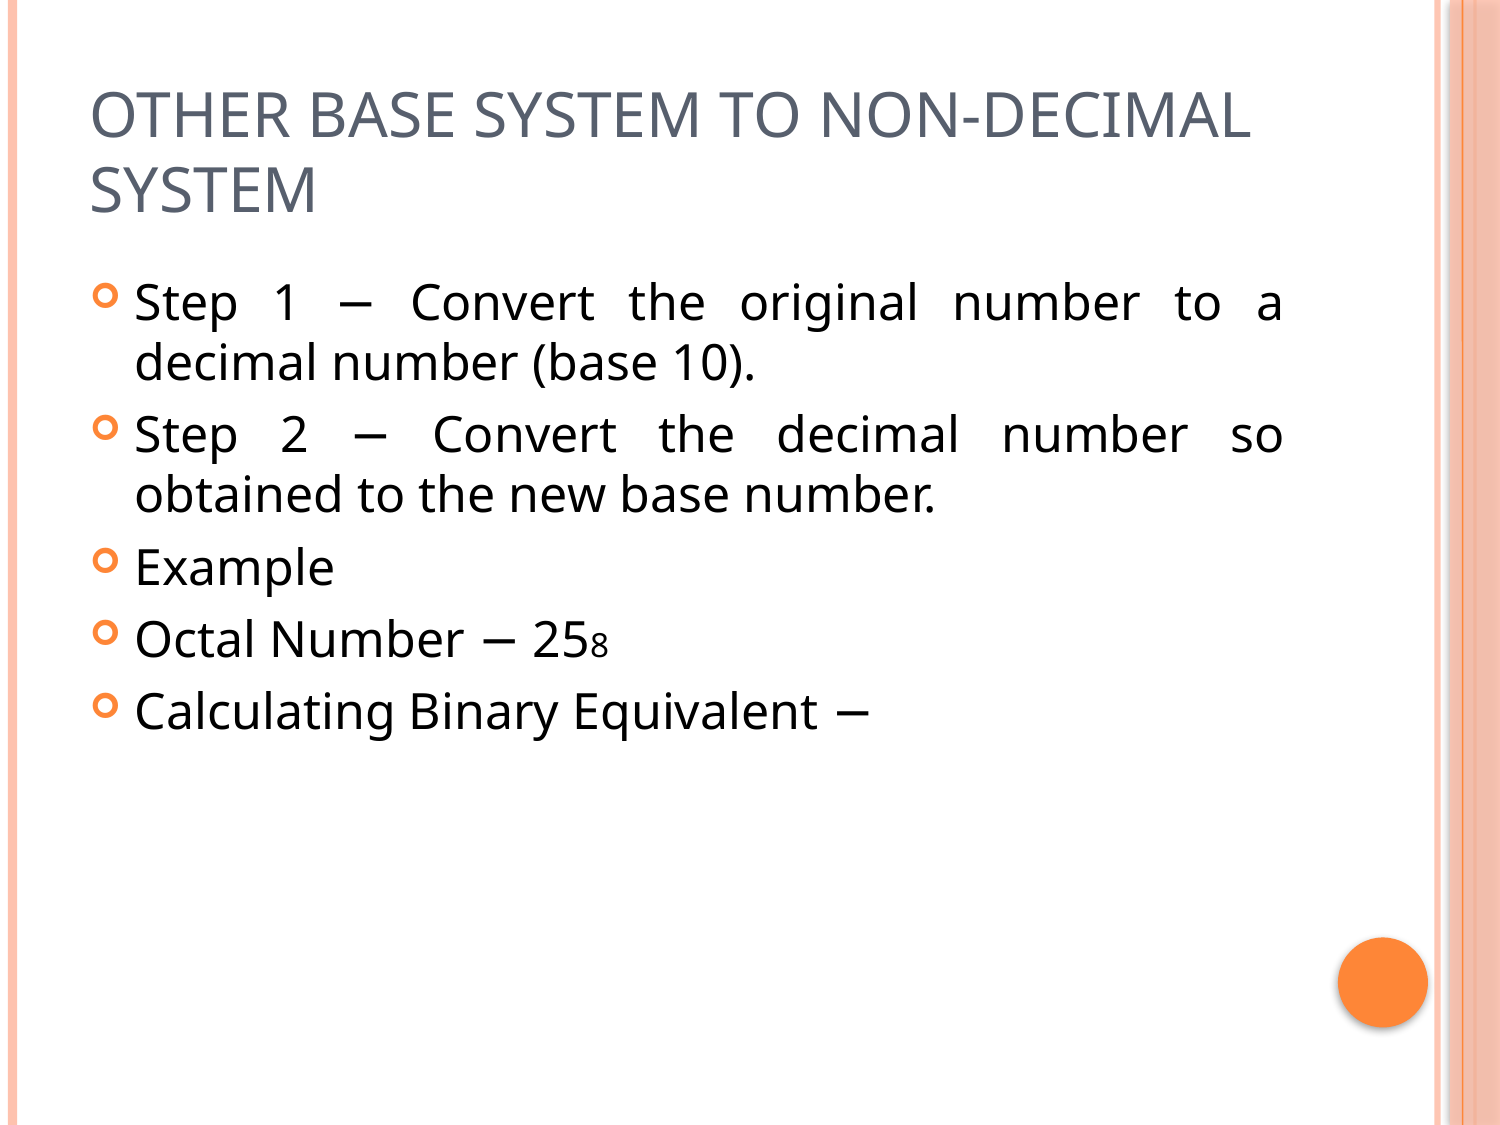

# Other Base System to Non-Decimal System
Step 1 − Convert the original number to a decimal number (base 10).
Step 2 − Convert the decimal number so obtained to the new base number.
Example
Octal Number − 258
Calculating Binary Equivalent −